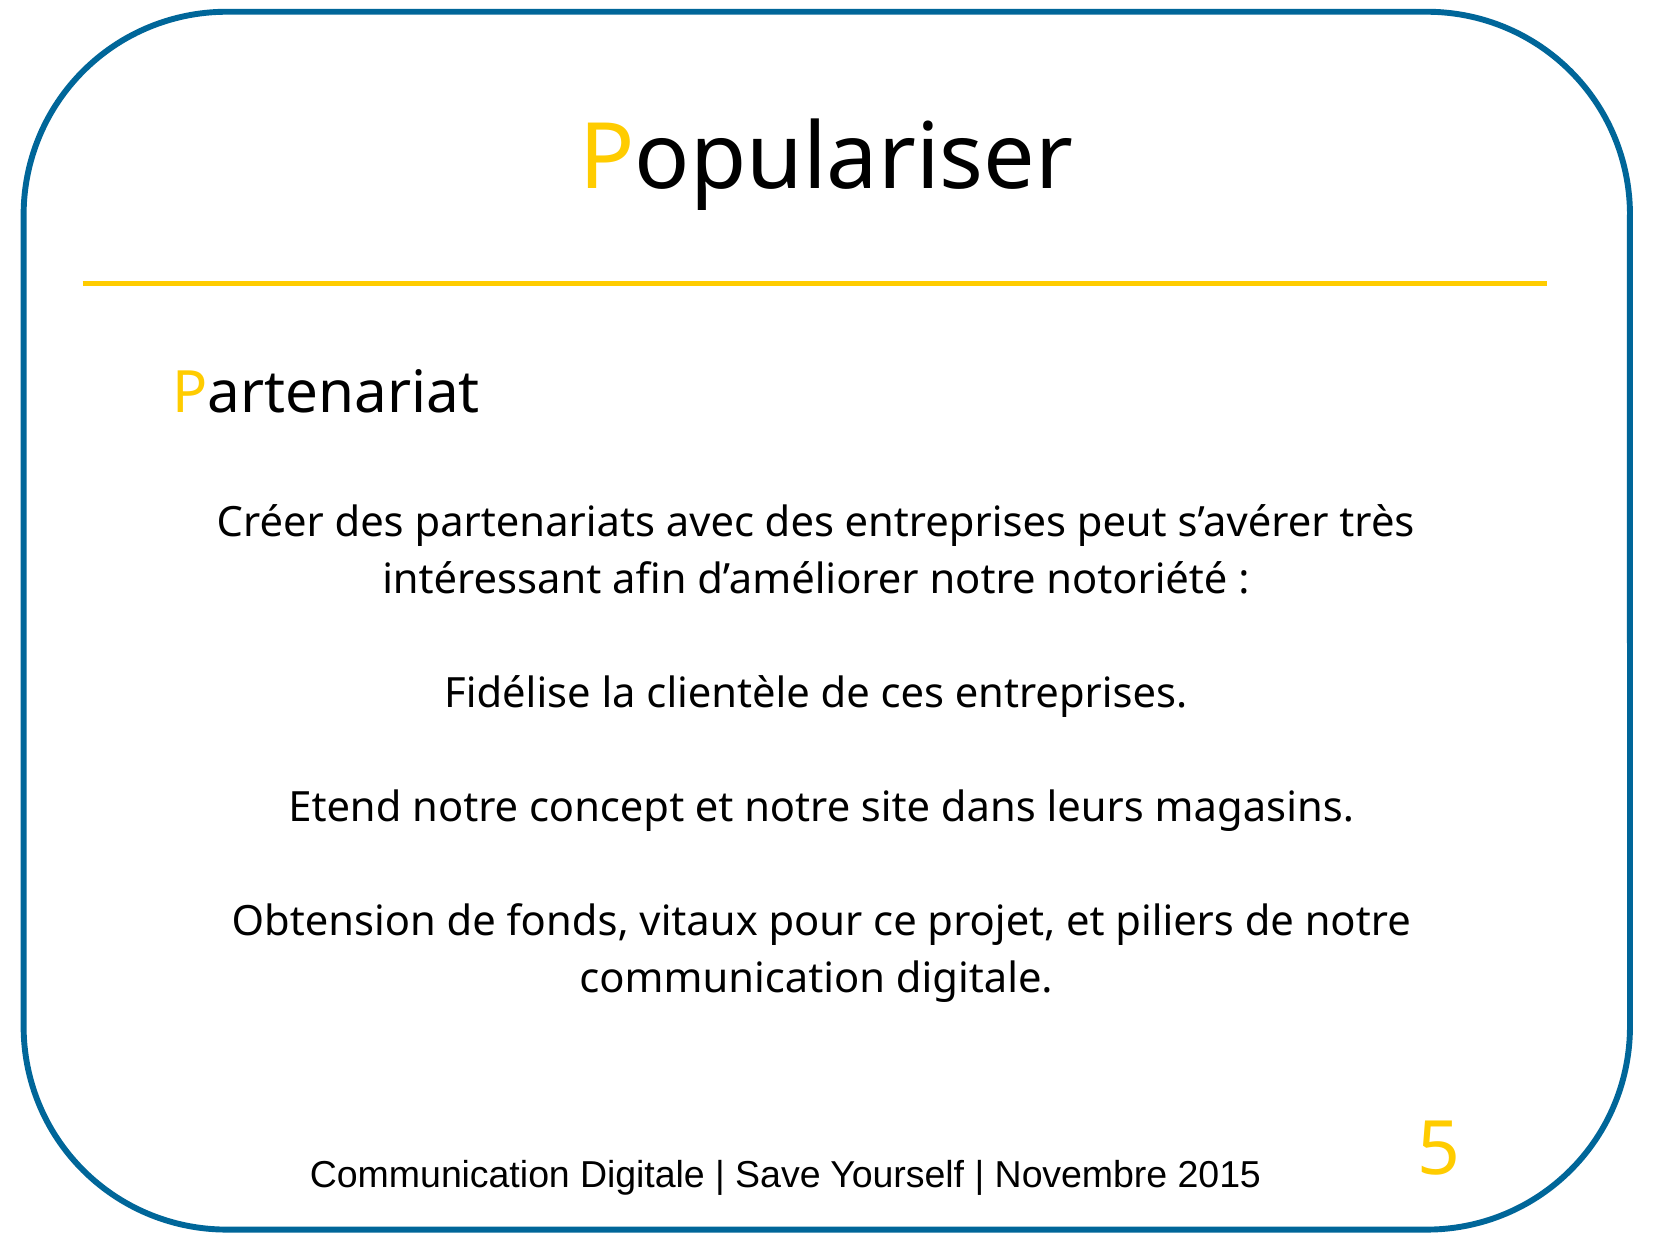

# Populariser
Partenariat
Créer des partenariats avec des entreprises peut s’avérer très intéressant afin d’améliorer notre notoriété :
Fidélise la clientèle de ces entreprises.
 Etend notre concept et notre site dans leurs magasins.
 Obtension de fonds, vitaux pour ce projet, et piliers de notre communication digitale.
5
Communication Digitale | Save Yourself | Novembre 2015